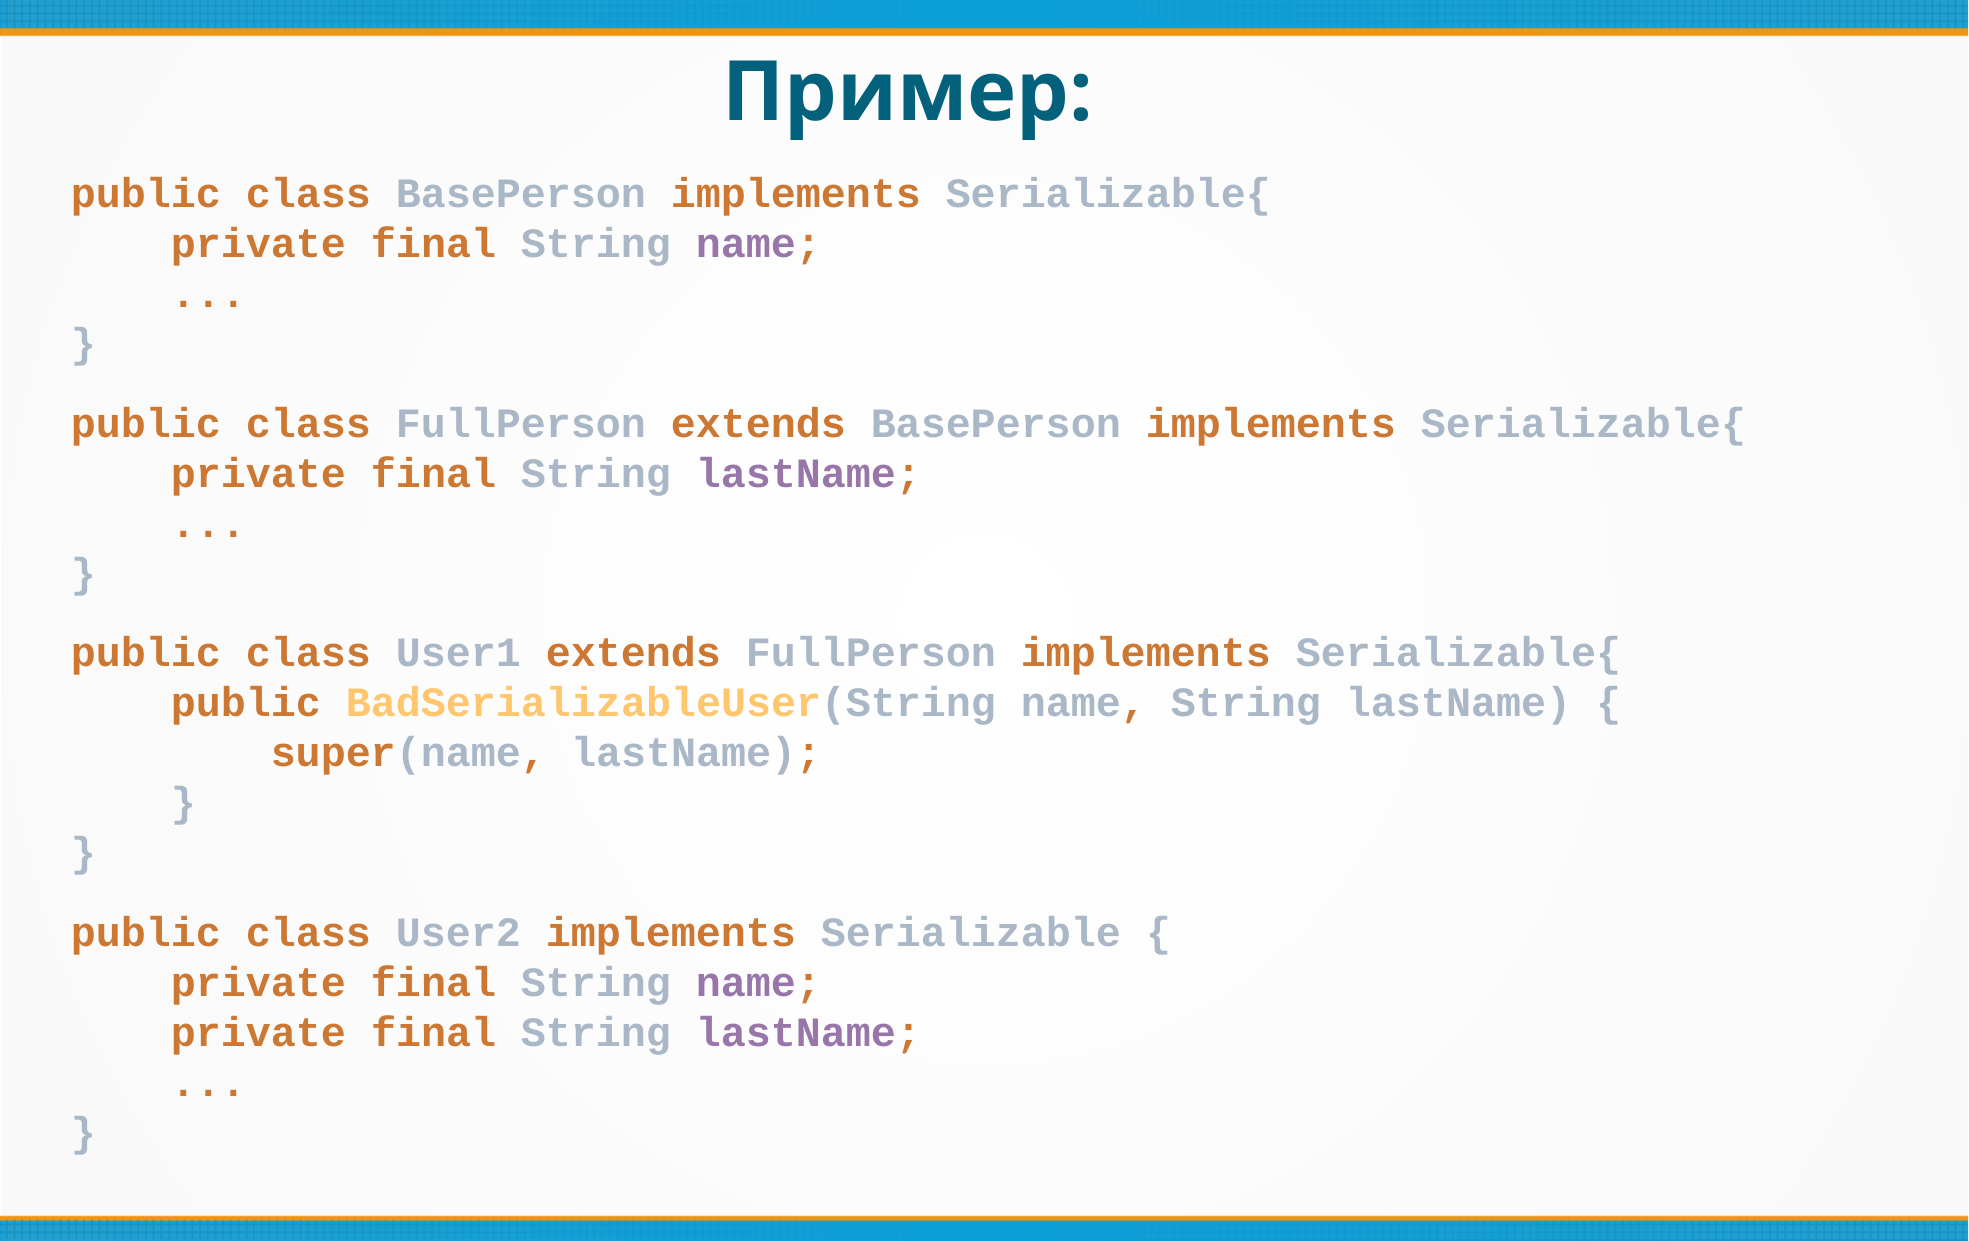

# Пример:
public class BasePerson implements Serializable{
 private final String name;
 ...
}
public class FullPerson extends BasePerson implements Serializable{
 private final String lastName;
 ...
}
public class User1 extends FullPerson implements Serializable{
 public BadSerializableUser(String name, String lastName) {
 super(name, lastName);
 }
}
public class User2 implements Serializable {
 private final String name;
 private final String lastName;
 ...
}